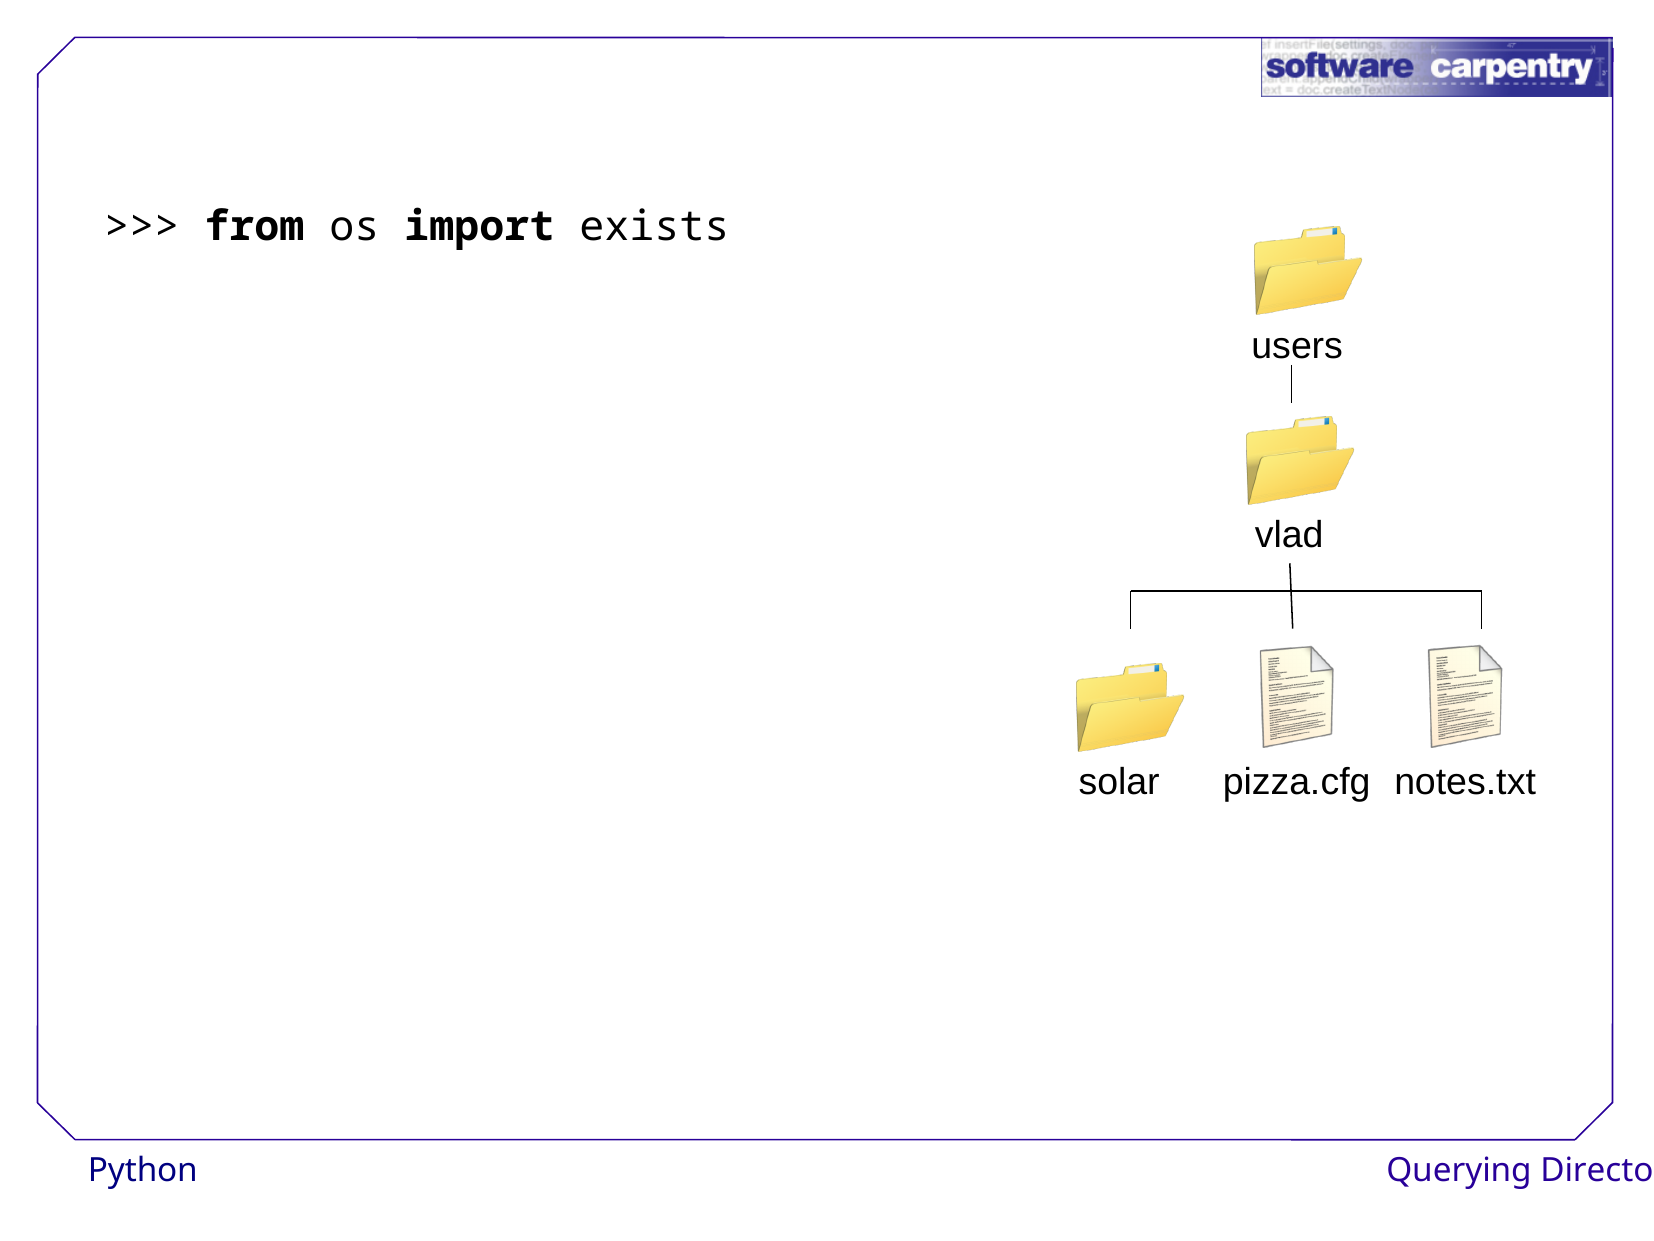

>>> from os import exists
users
vlad
solar
notes.txt
pizza.cfg